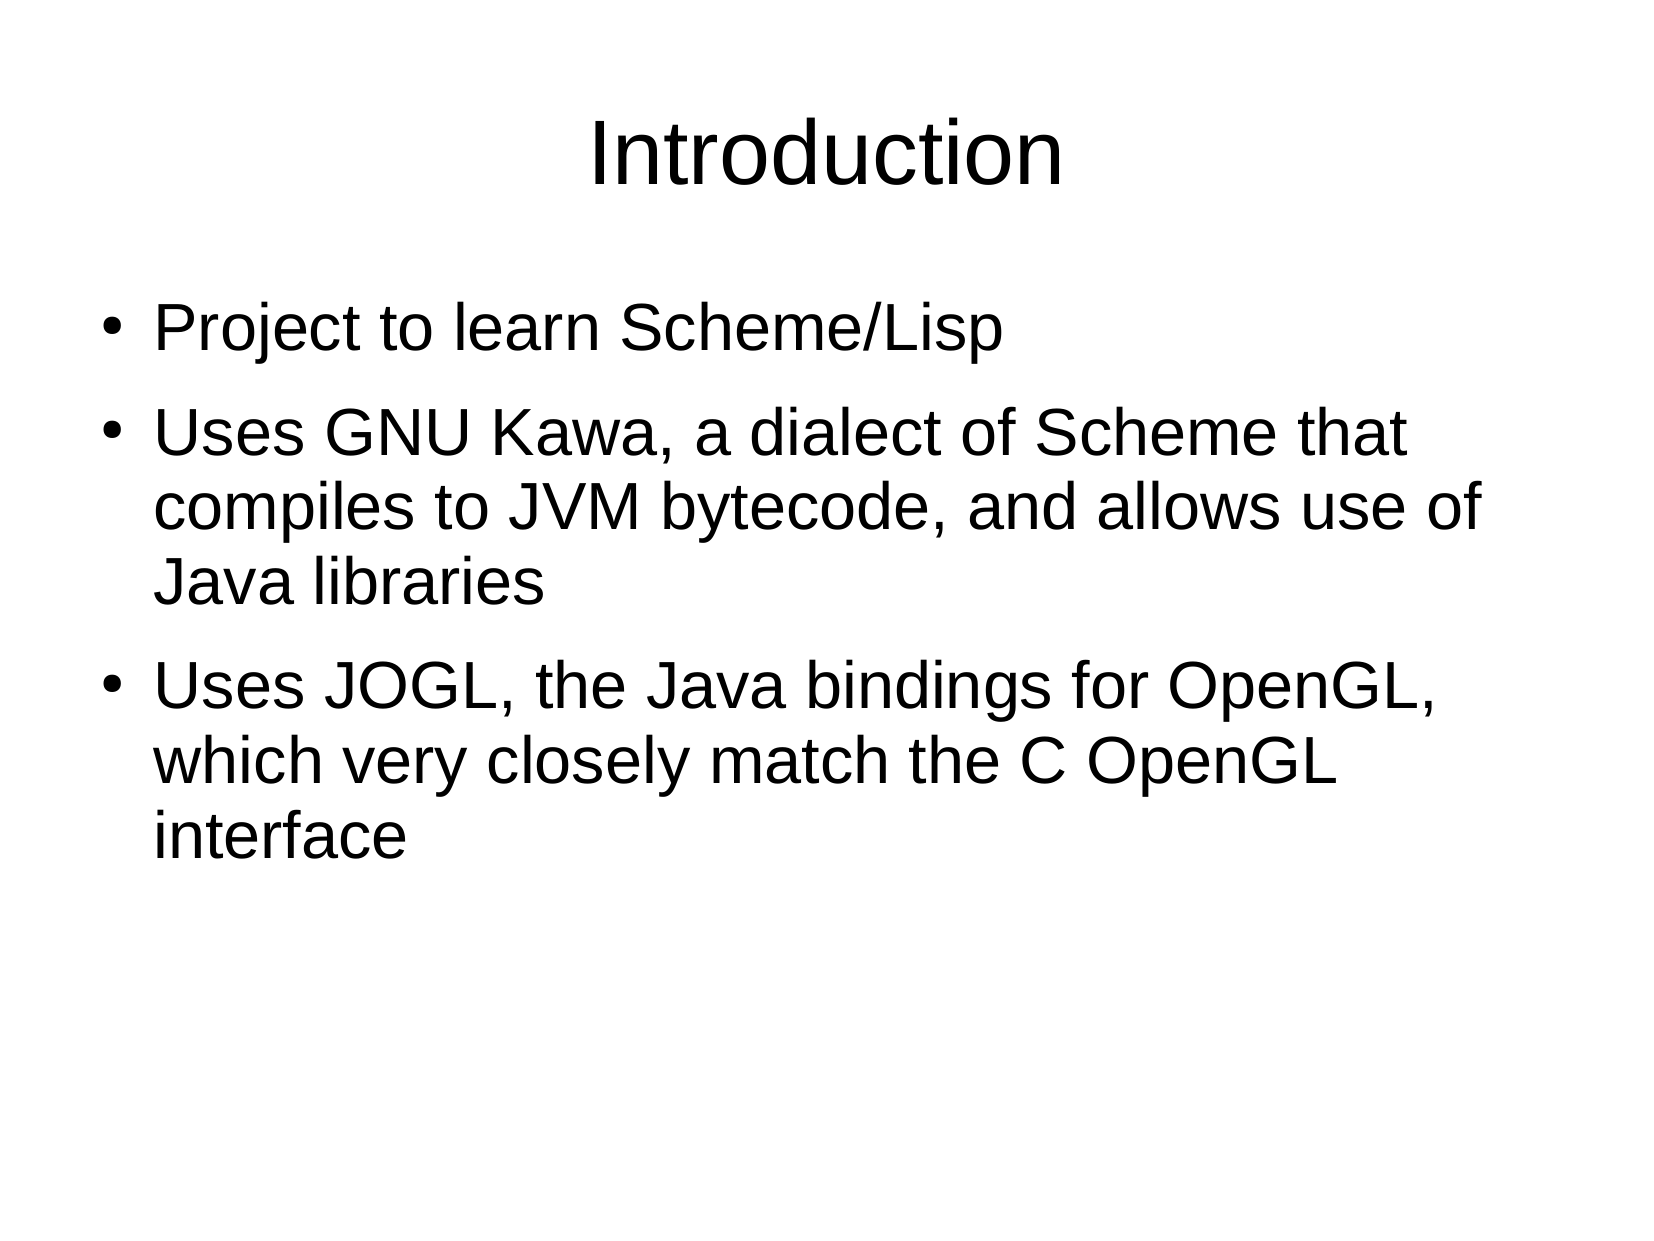

# Introduction
Project to learn Scheme/Lisp
Uses GNU Kawa, a dialect of Scheme that compiles to JVM bytecode, and allows use of Java libraries
Uses JOGL, the Java bindings for OpenGL, which very closely match the C OpenGL interface